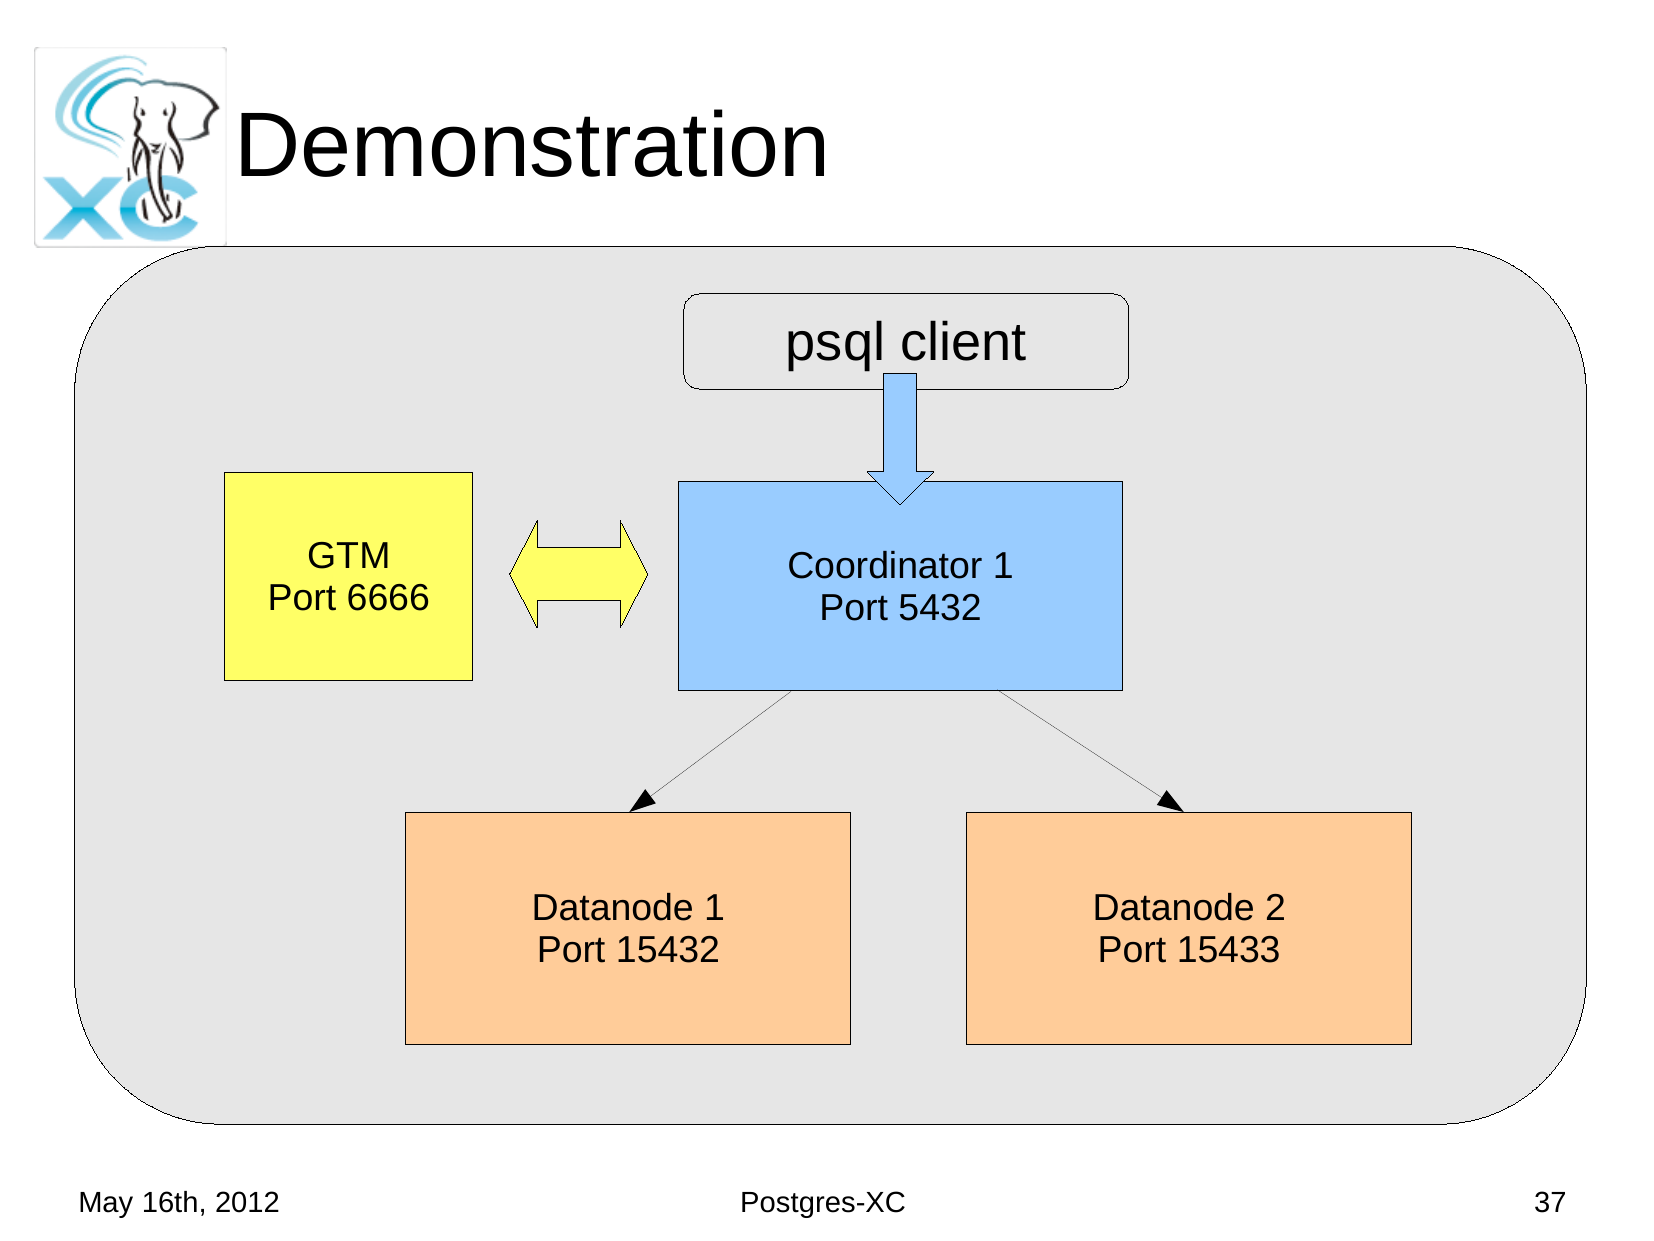

# Demonstration
psql client
GTM
Port 6666
Coordinator 1
Port 5432
Datanode 1
Port 15432
Datanode 2
Port 15433
37